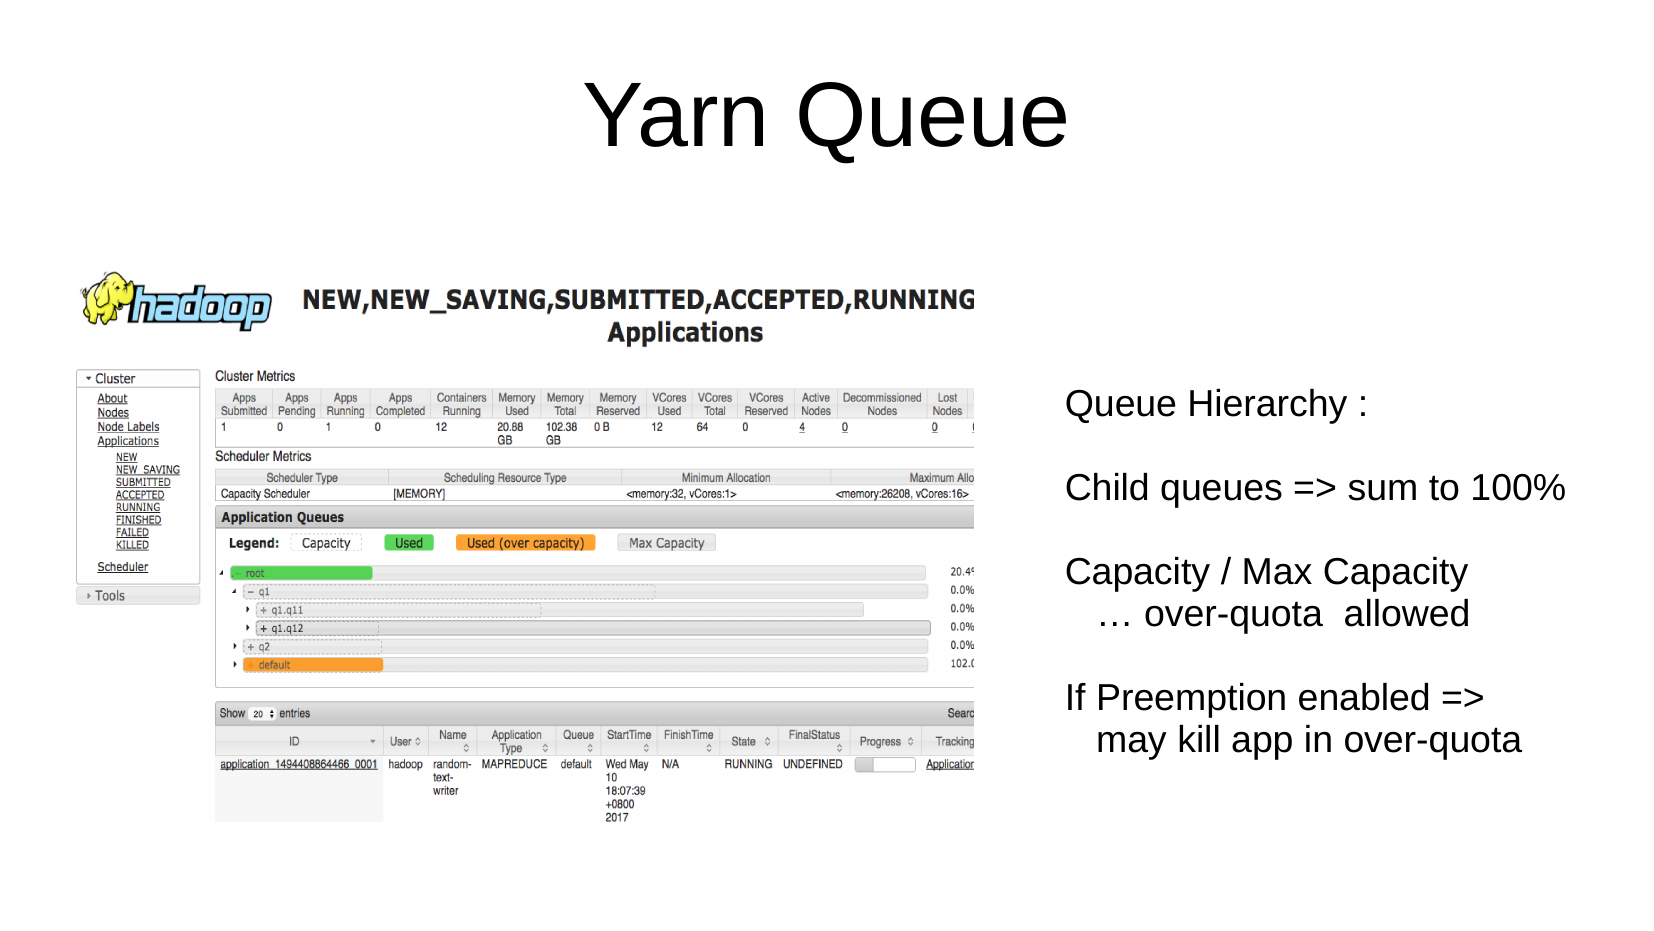

# Yarn Queue
Queue Hierarchy :
Child queues => sum to 100%
Capacity / Max Capacity
 … over-quota allowed
If Preemption enabled =>
 may kill app in over-quota